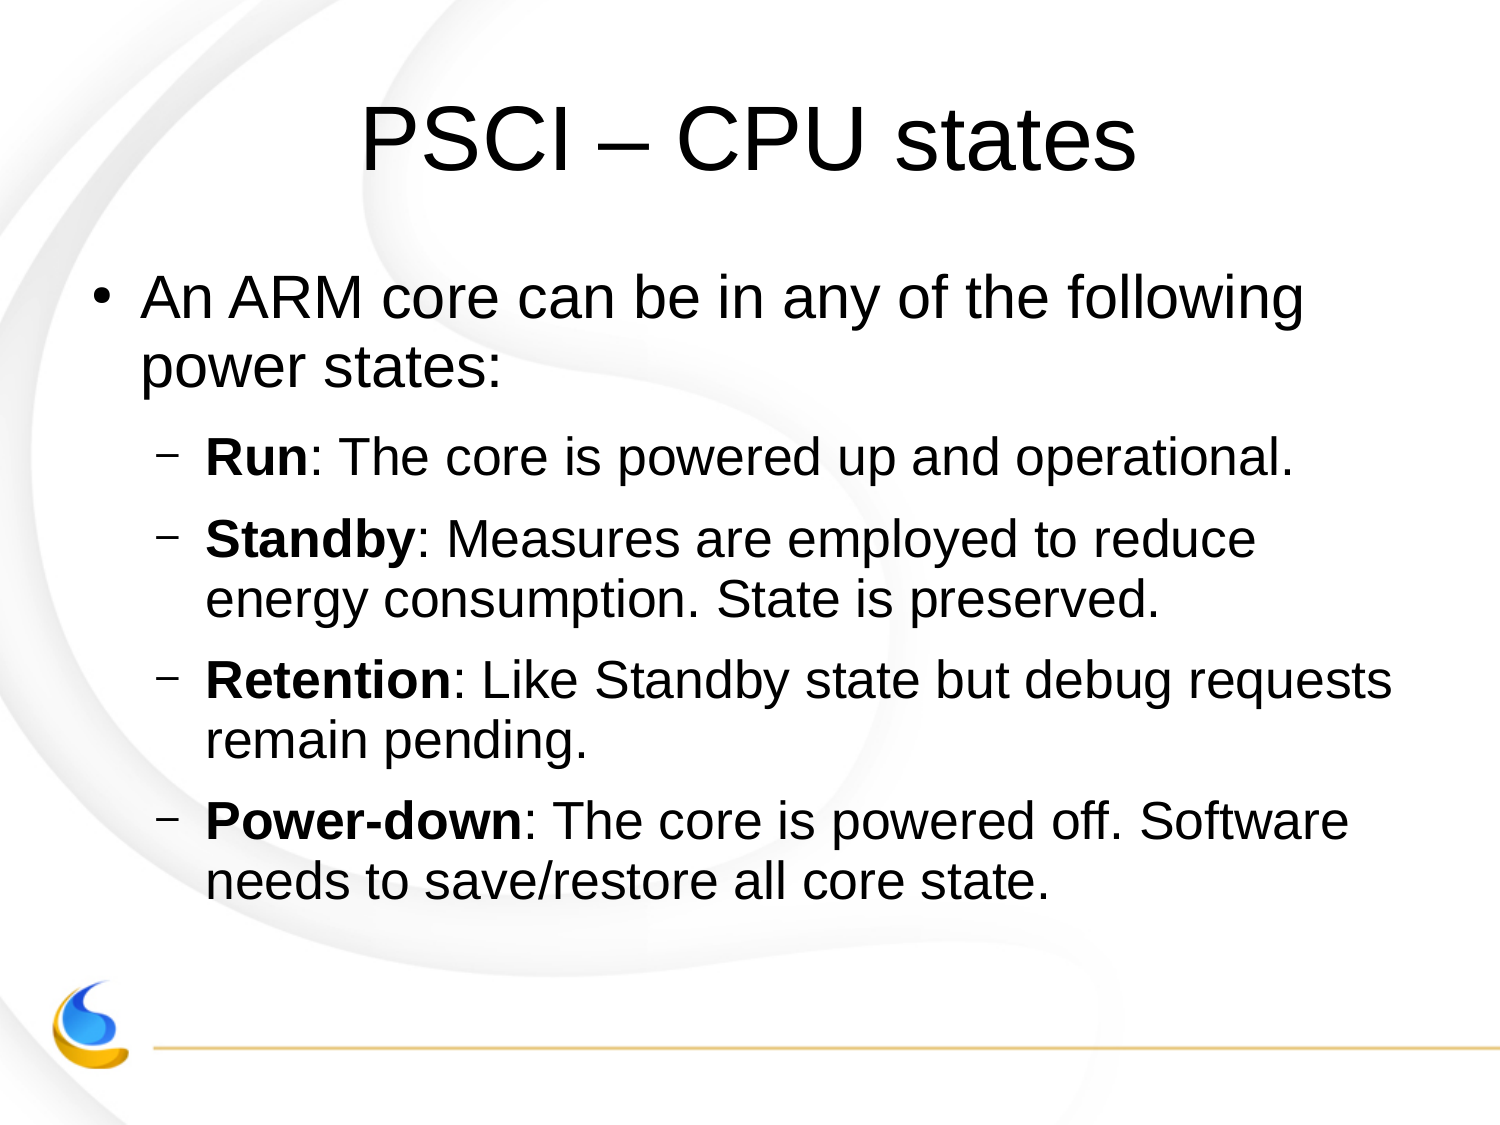

# PSCI – CPU states
An ARM core can be in any of the following power states:
Run: The core is powered up and operational.
Standby: Measures are employed to reduce energy consumption. State is preserved.
Retention: Like Standby state but debug requests remain pending.
Power-down: The core is powered off. Software needs to save/restore all core state.